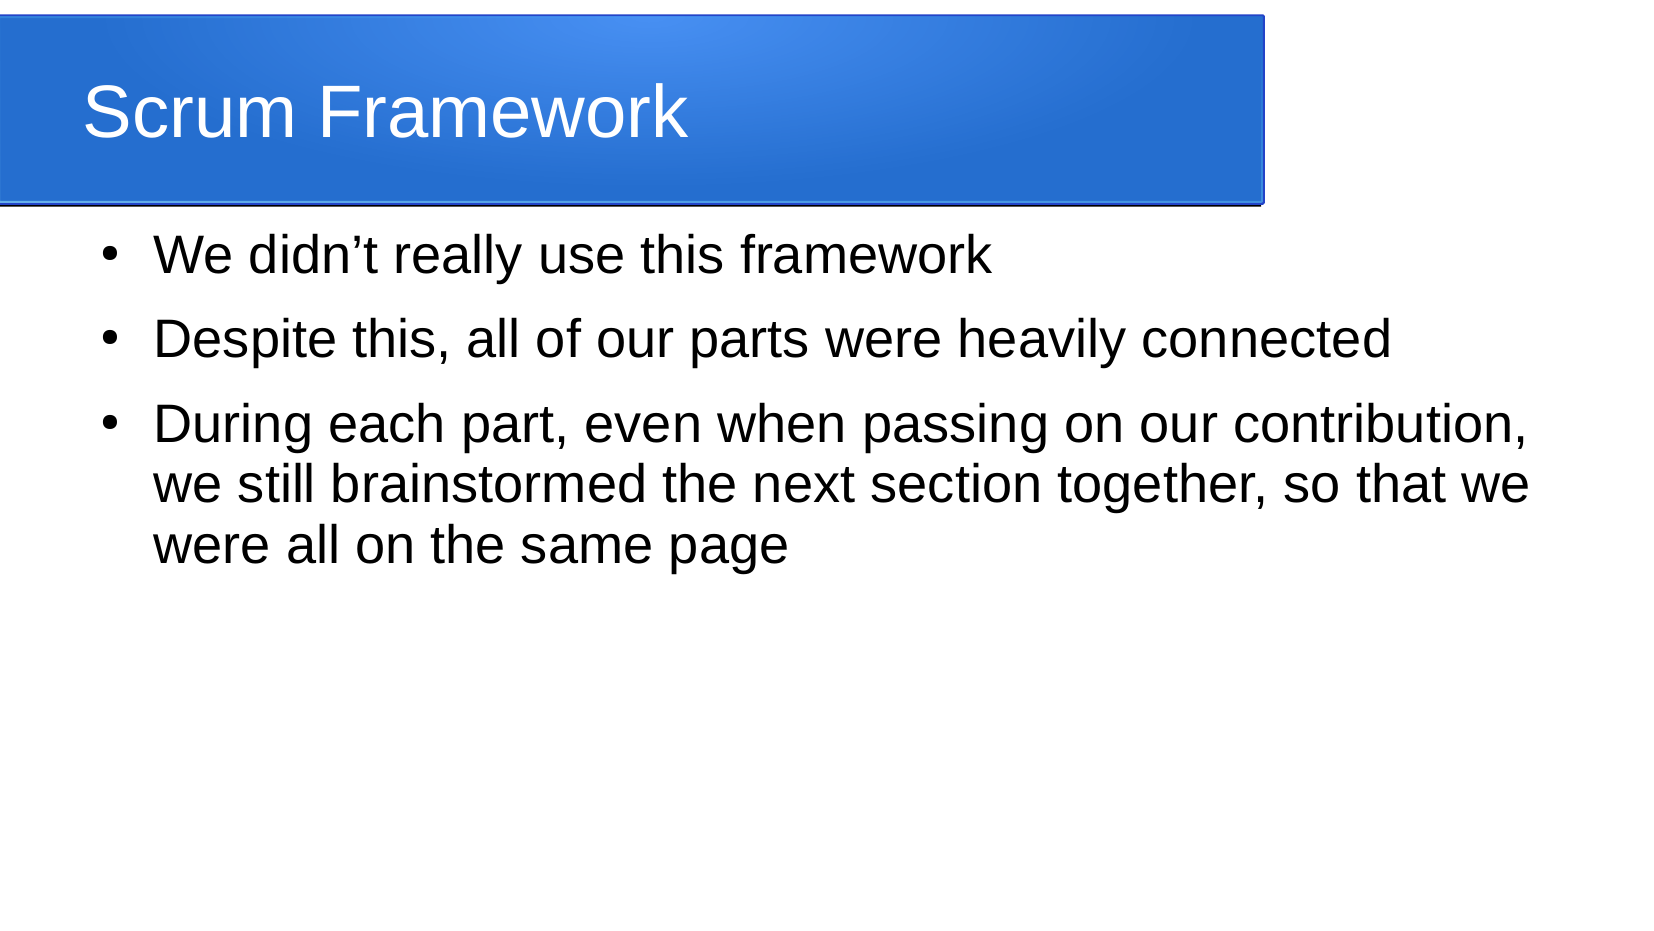

# Scrum Framework
We didn’t really use this framework
Despite this, all of our parts were heavily connected
During each part, even when passing on our contribution, we still brainstormed the next section together, so that we were all on the same page